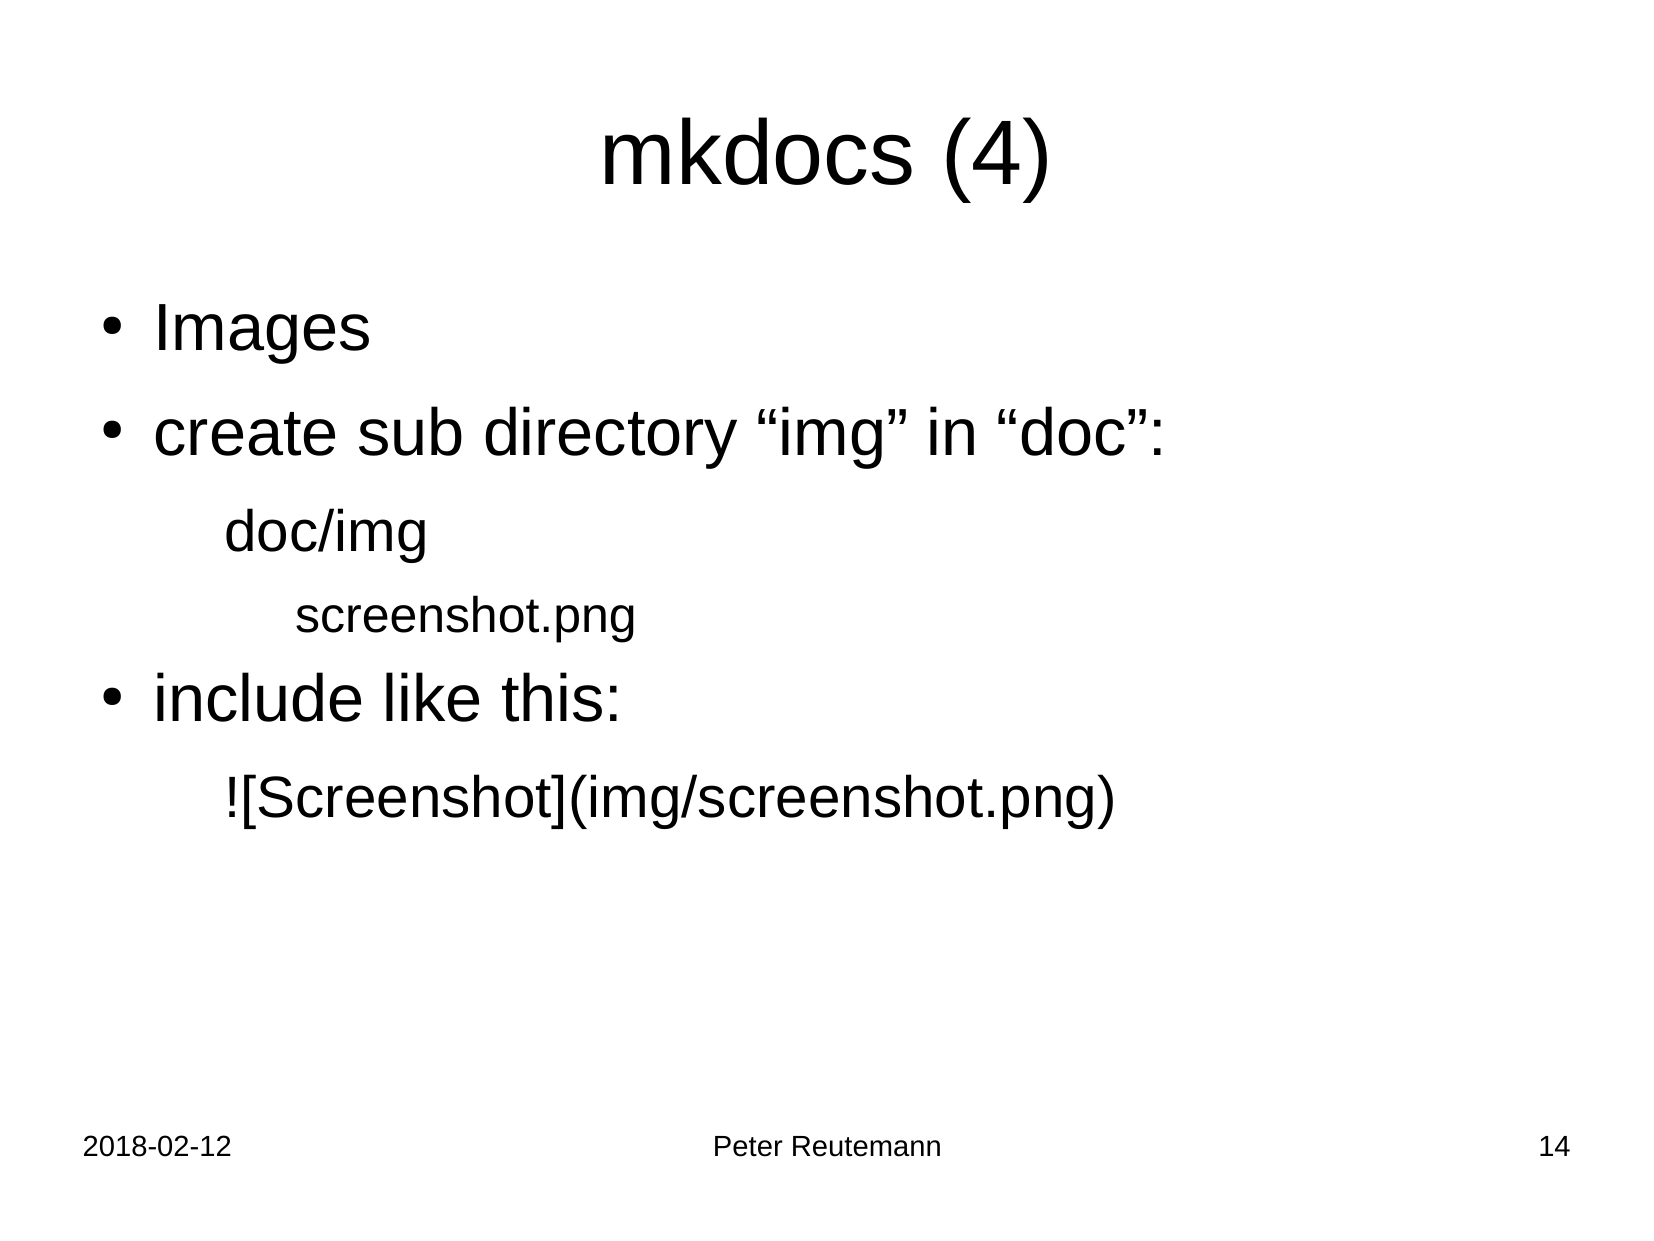

# mkdocs (4)
Images
create sub directory “img” in “doc”:
doc/img
screenshot.png
include like this:
2018-02-12
Peter Reutemann
14